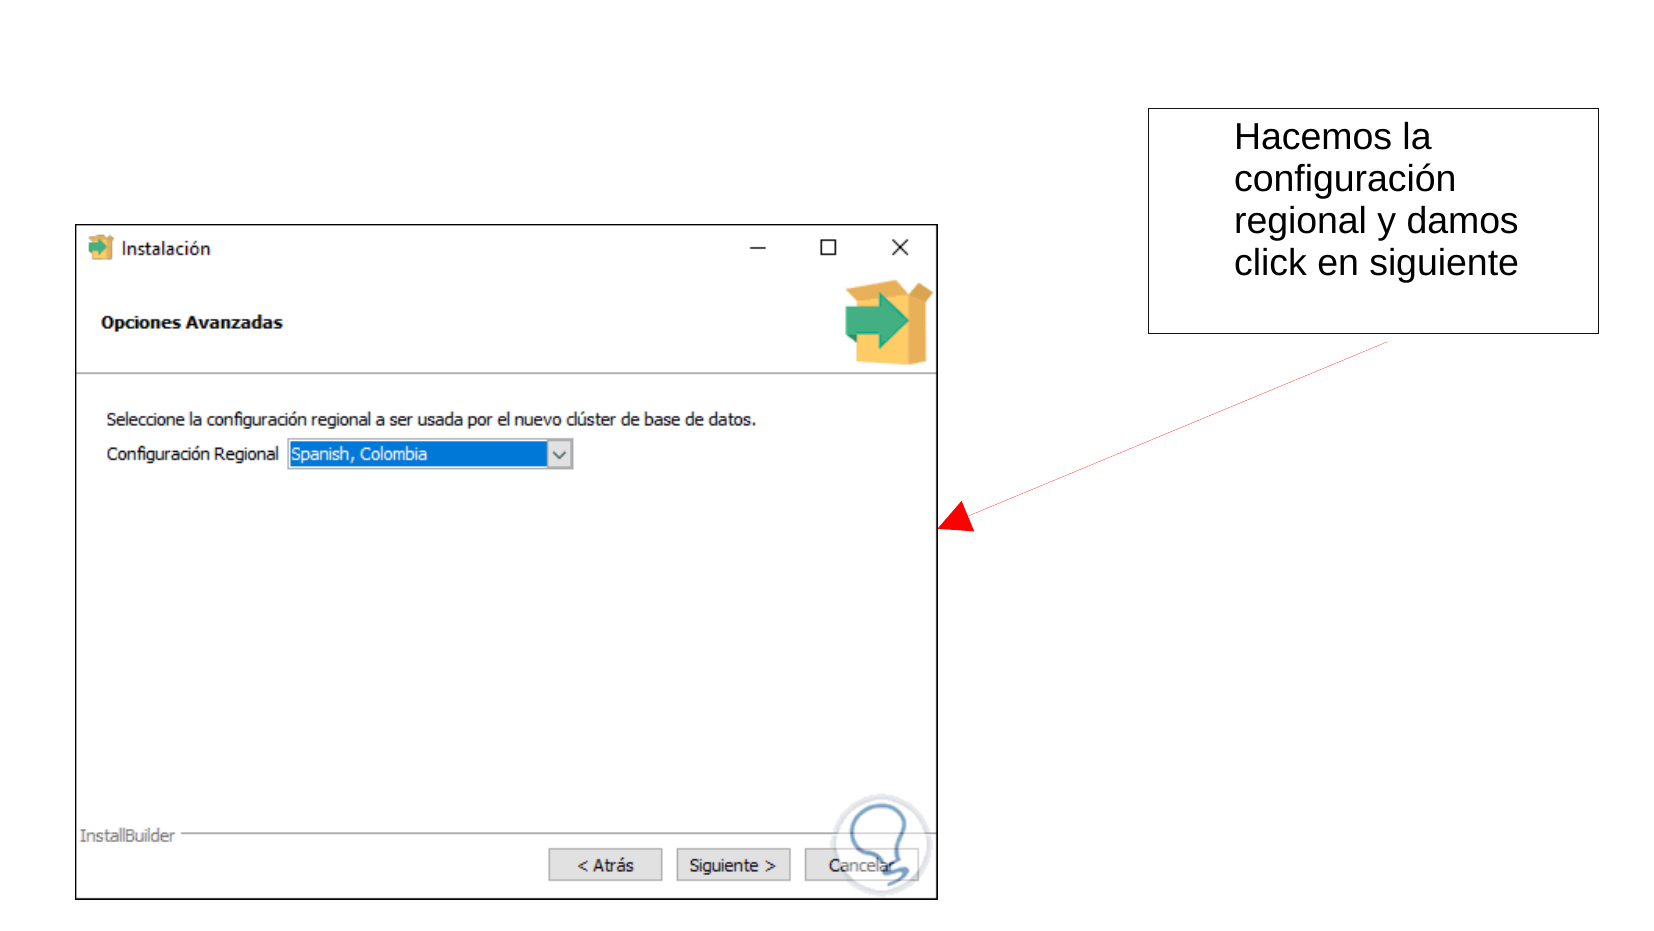

Hacemos la configuración regional y damos click en siguiente